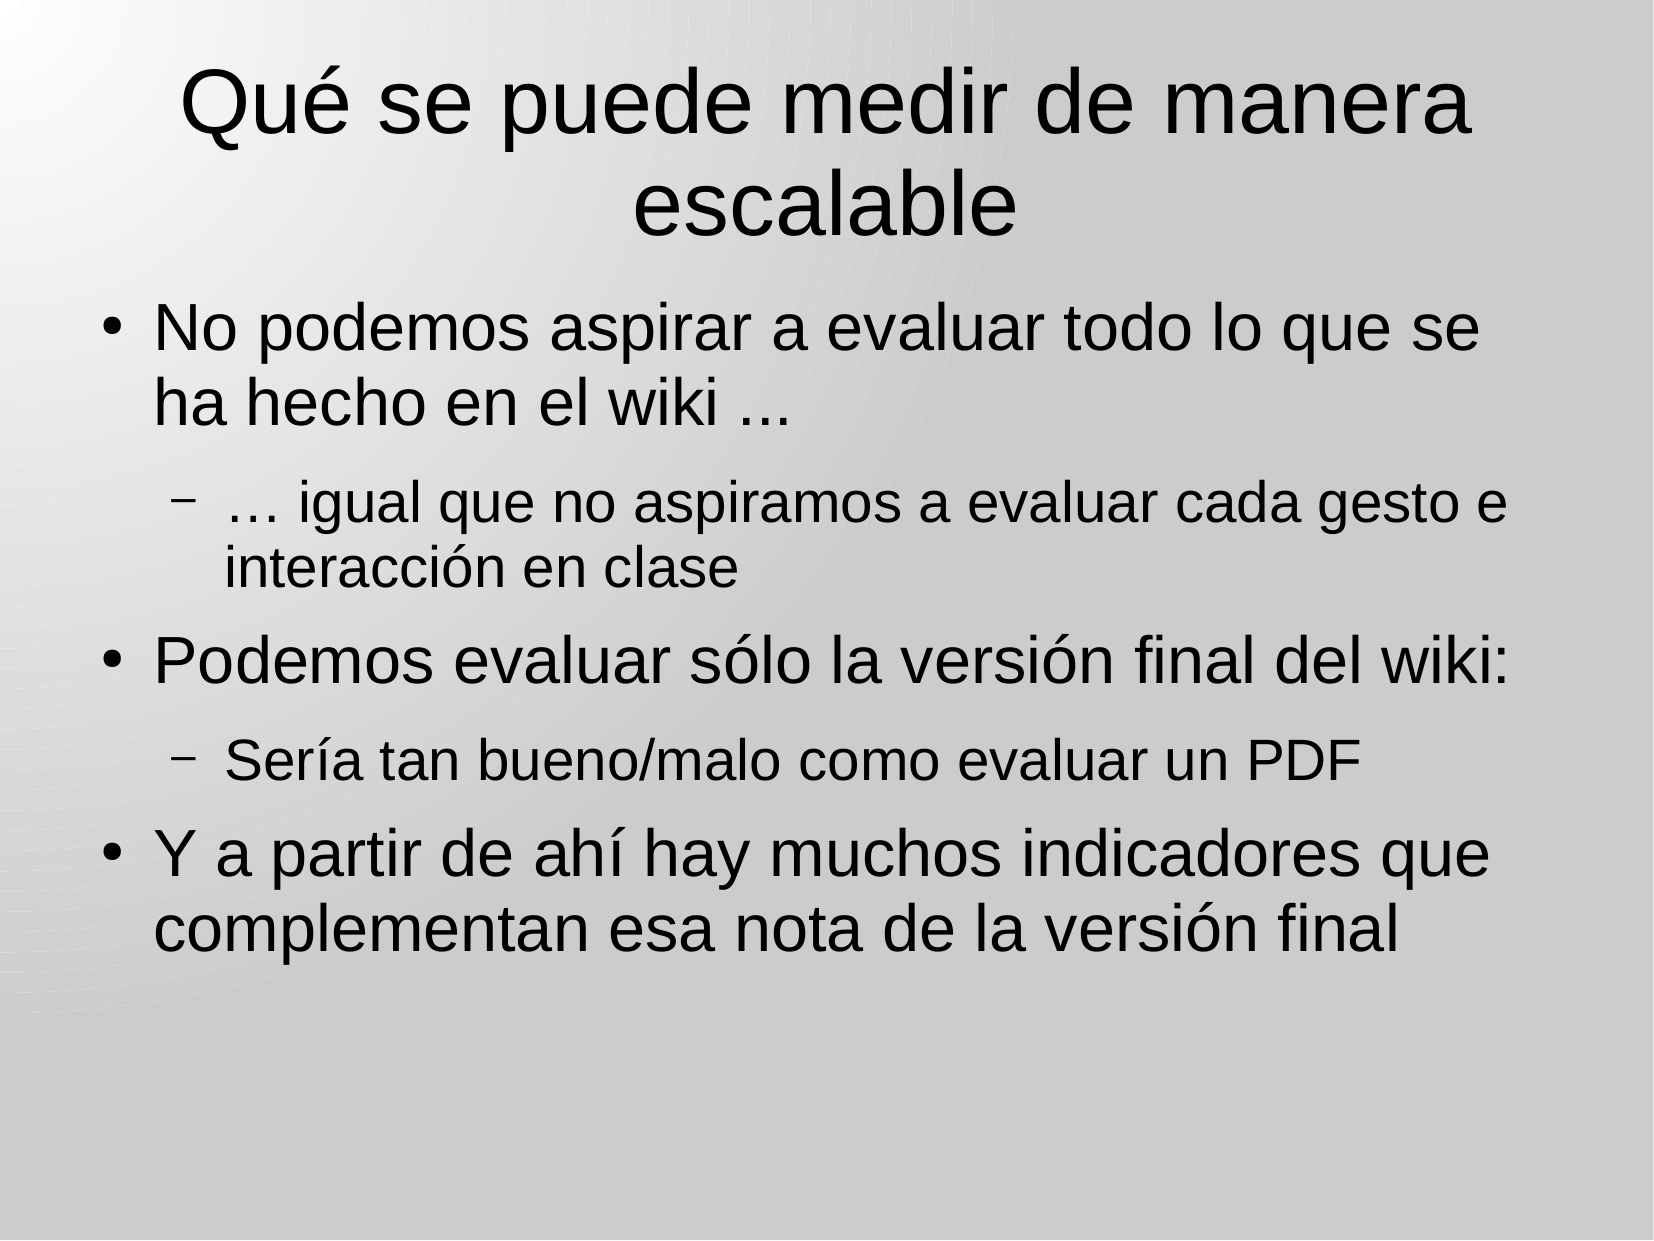

# Qué se puede medir de manera escalable
No podemos aspirar a evaluar todo lo que se ha hecho en el wiki ...
… igual que no aspiramos a evaluar cada gesto e interacción en clase
Podemos evaluar sólo la versión final del wiki:
Sería tan bueno/malo como evaluar un PDF
Y a partir de ahí hay muchos indicadores que complementan esa nota de la versión final